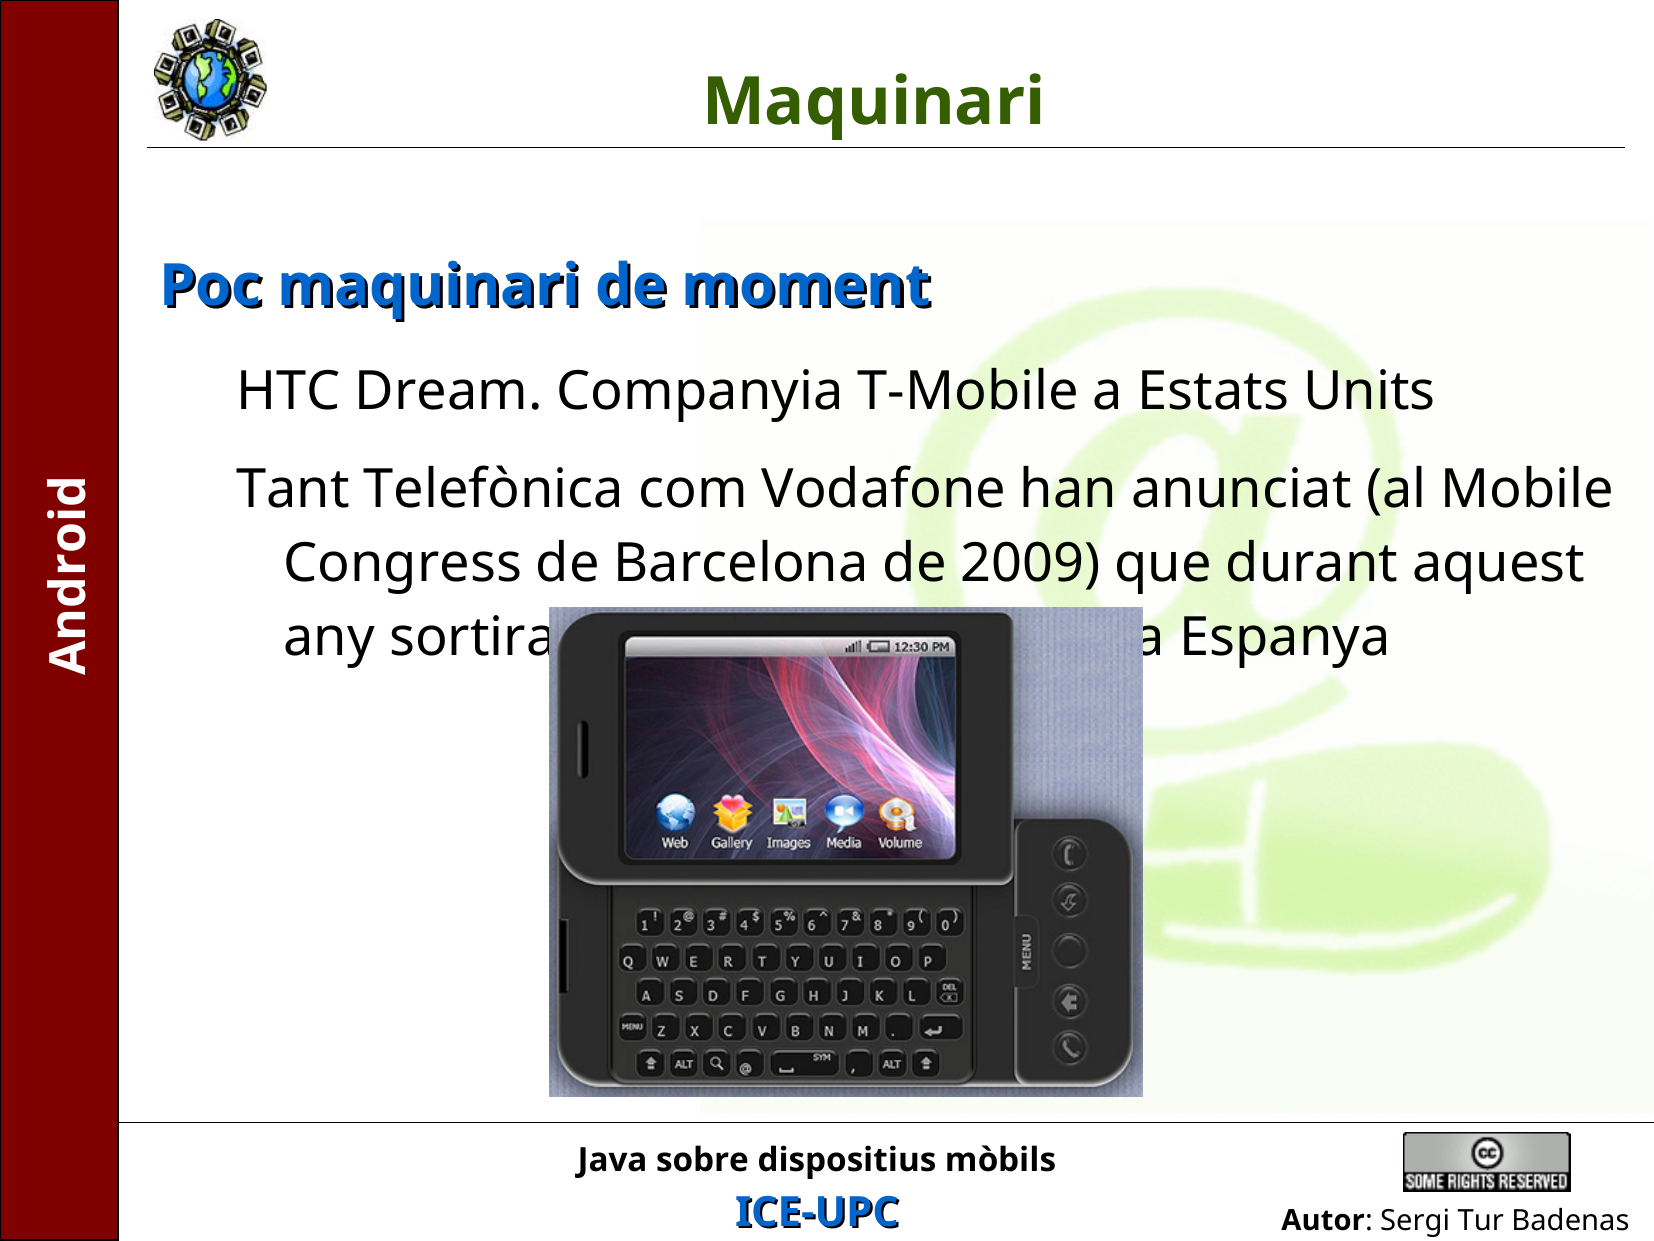

# Maquinari
Poc maquinari de moment
HTC Dream. Companyia T-Mobile a Estats Units
Tant Telefònica com Vodafone han anunciat (al Mobile Congress de Barcelona de 2009) que durant aquest any sortiran mòbils amb Android a Espanya